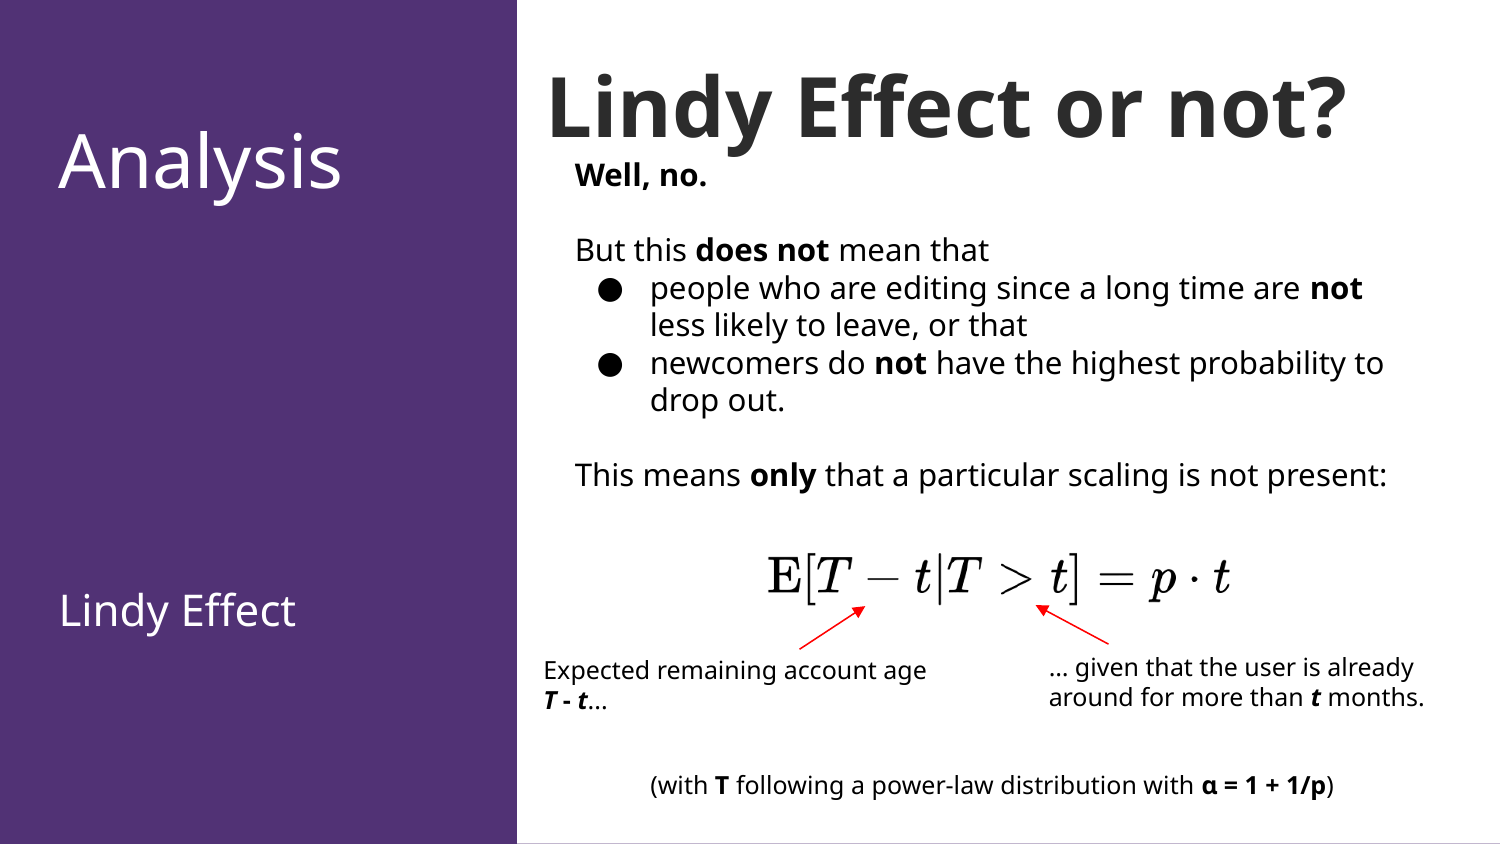

Lindy Effect or not?
# Analysis
Well, no.
But this does not mean that
people who are editing since a long time are not less likely to leave, or that
newcomers do not have the highest probability to drop out.
This means only that a particular scaling is not present:
Lindy Effect
… given that the user is already around for more than t months.
Expected remaining account age
T - t...
(with T following a power-law distribution with ɑ = 1 + 1/p)